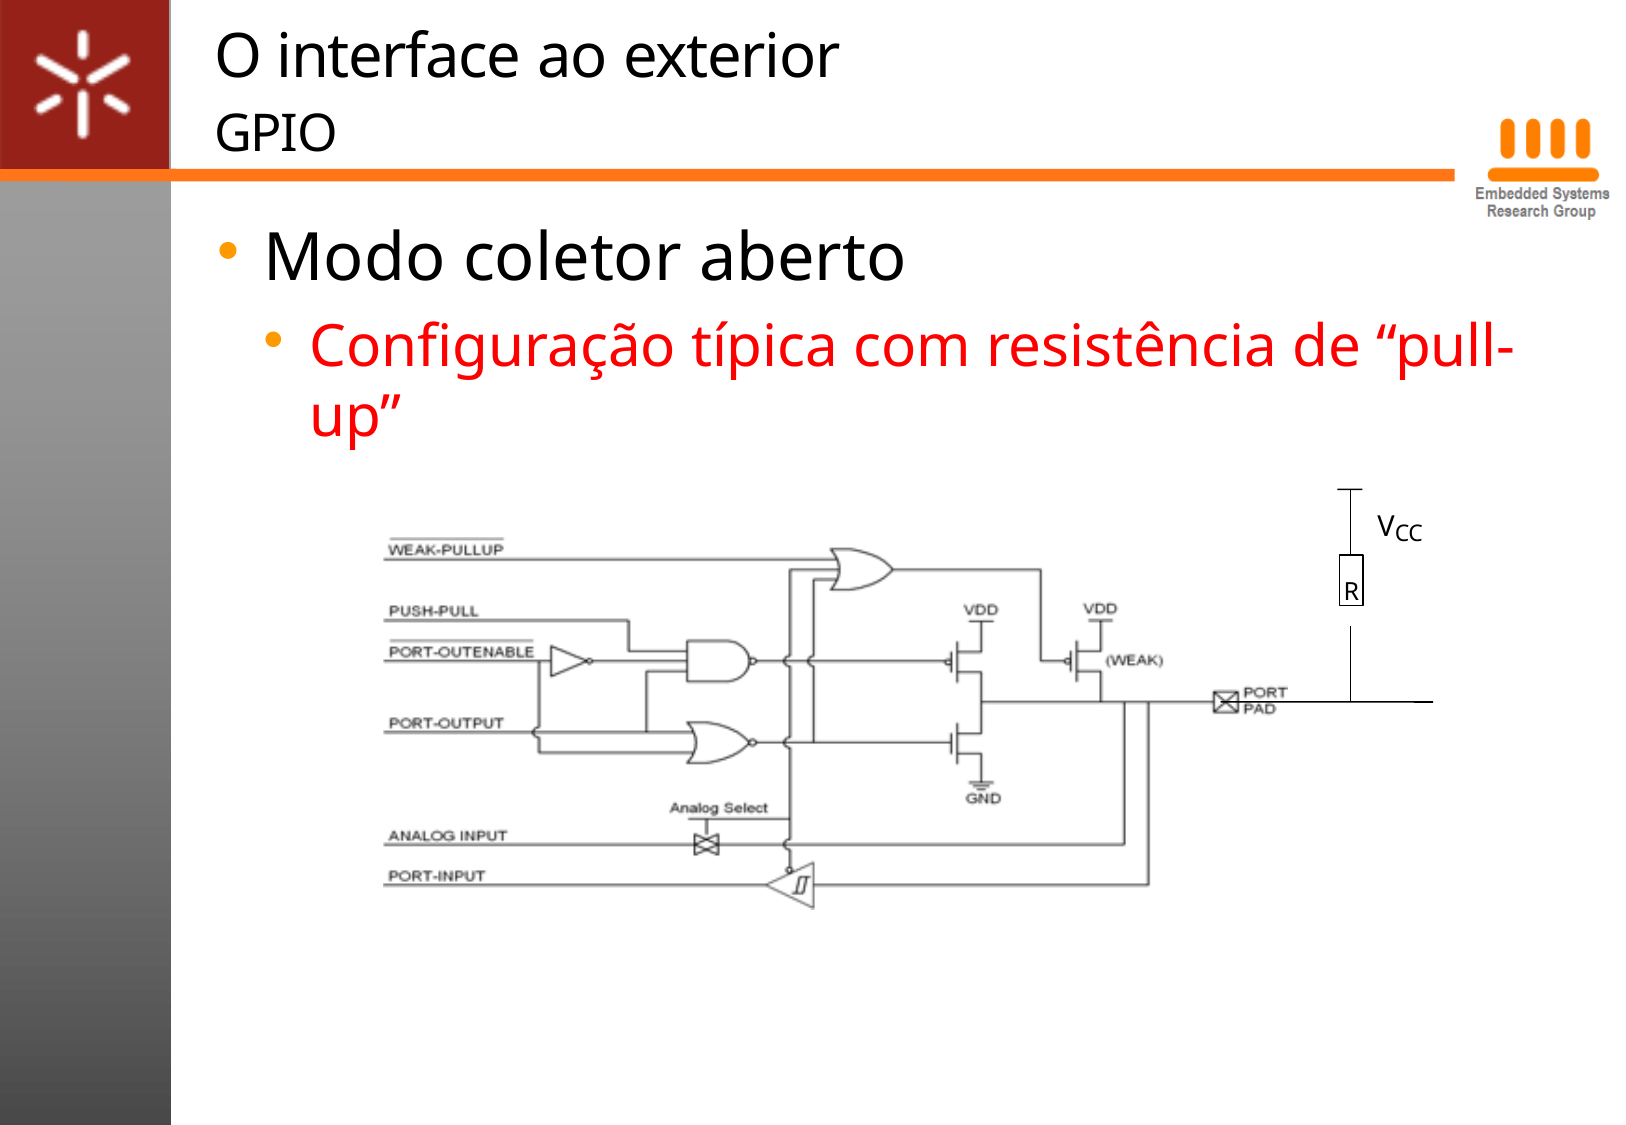

# O interface ao exterior GPIO
Modo coletor aberto
Configuração típica com resistência de “pull-up”
VCC
R